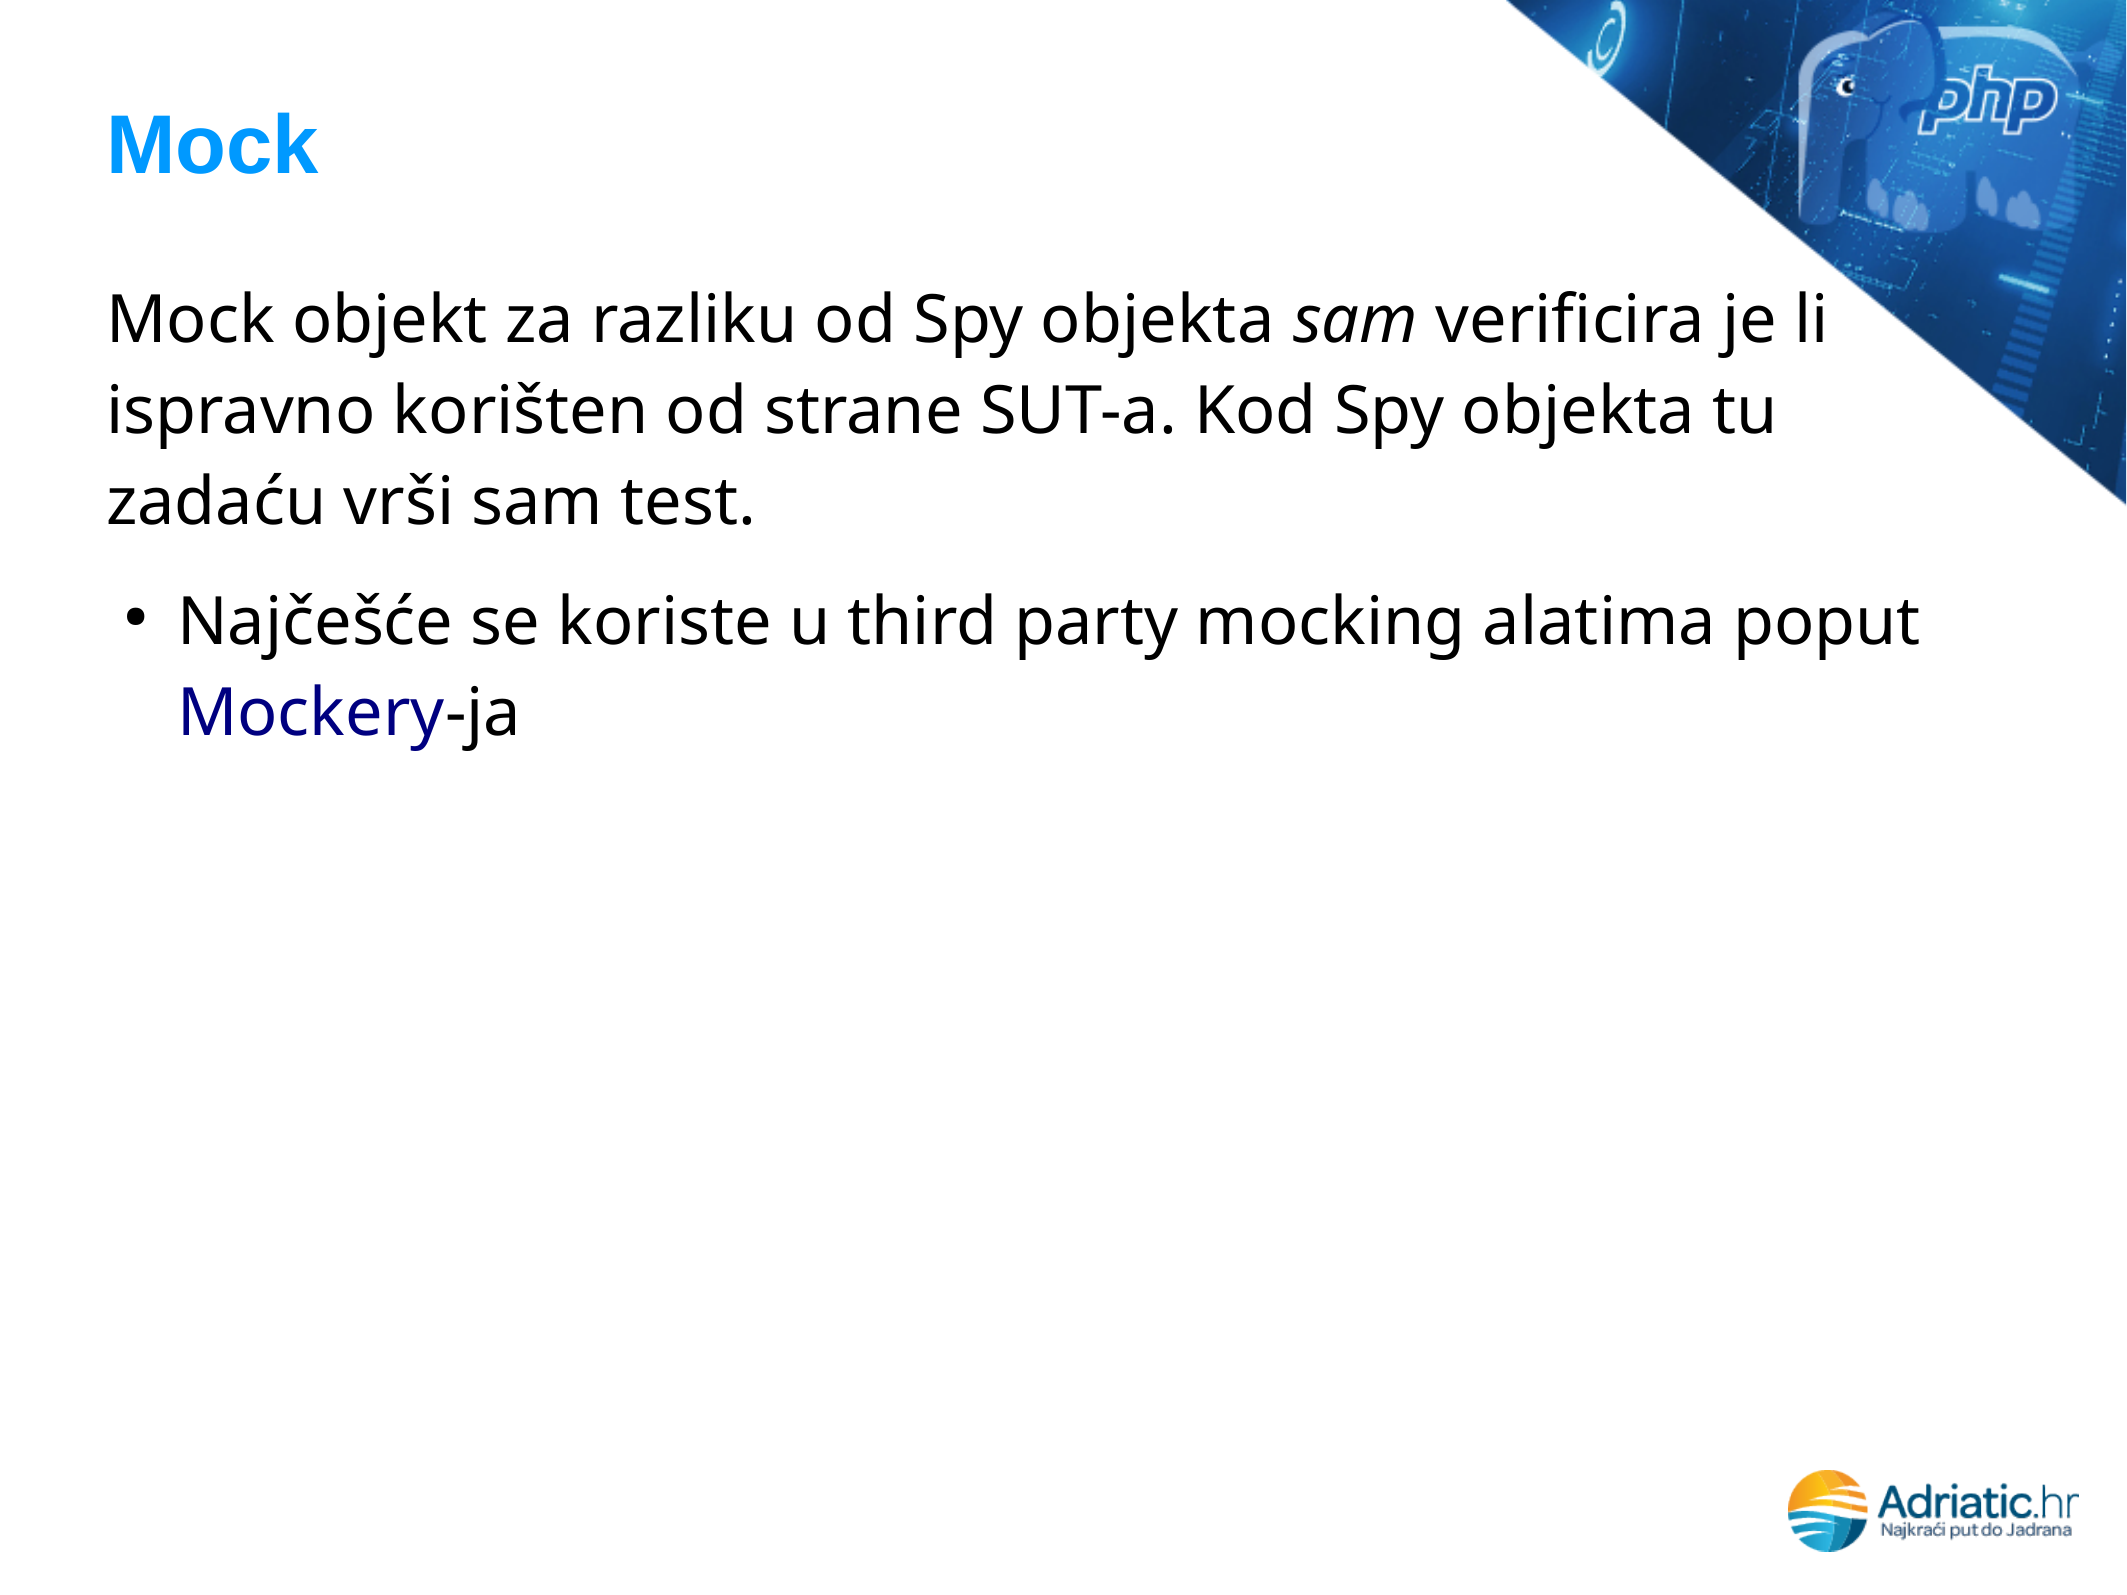

# Mock
Mock objekt za razliku od Spy objekta sam verificira je li ispravno korišten od strane SUT-a. Kod Spy objekta tu zadaću vrši sam test.
Najčešće se koriste u third party mocking alatima poput Mockery-ja